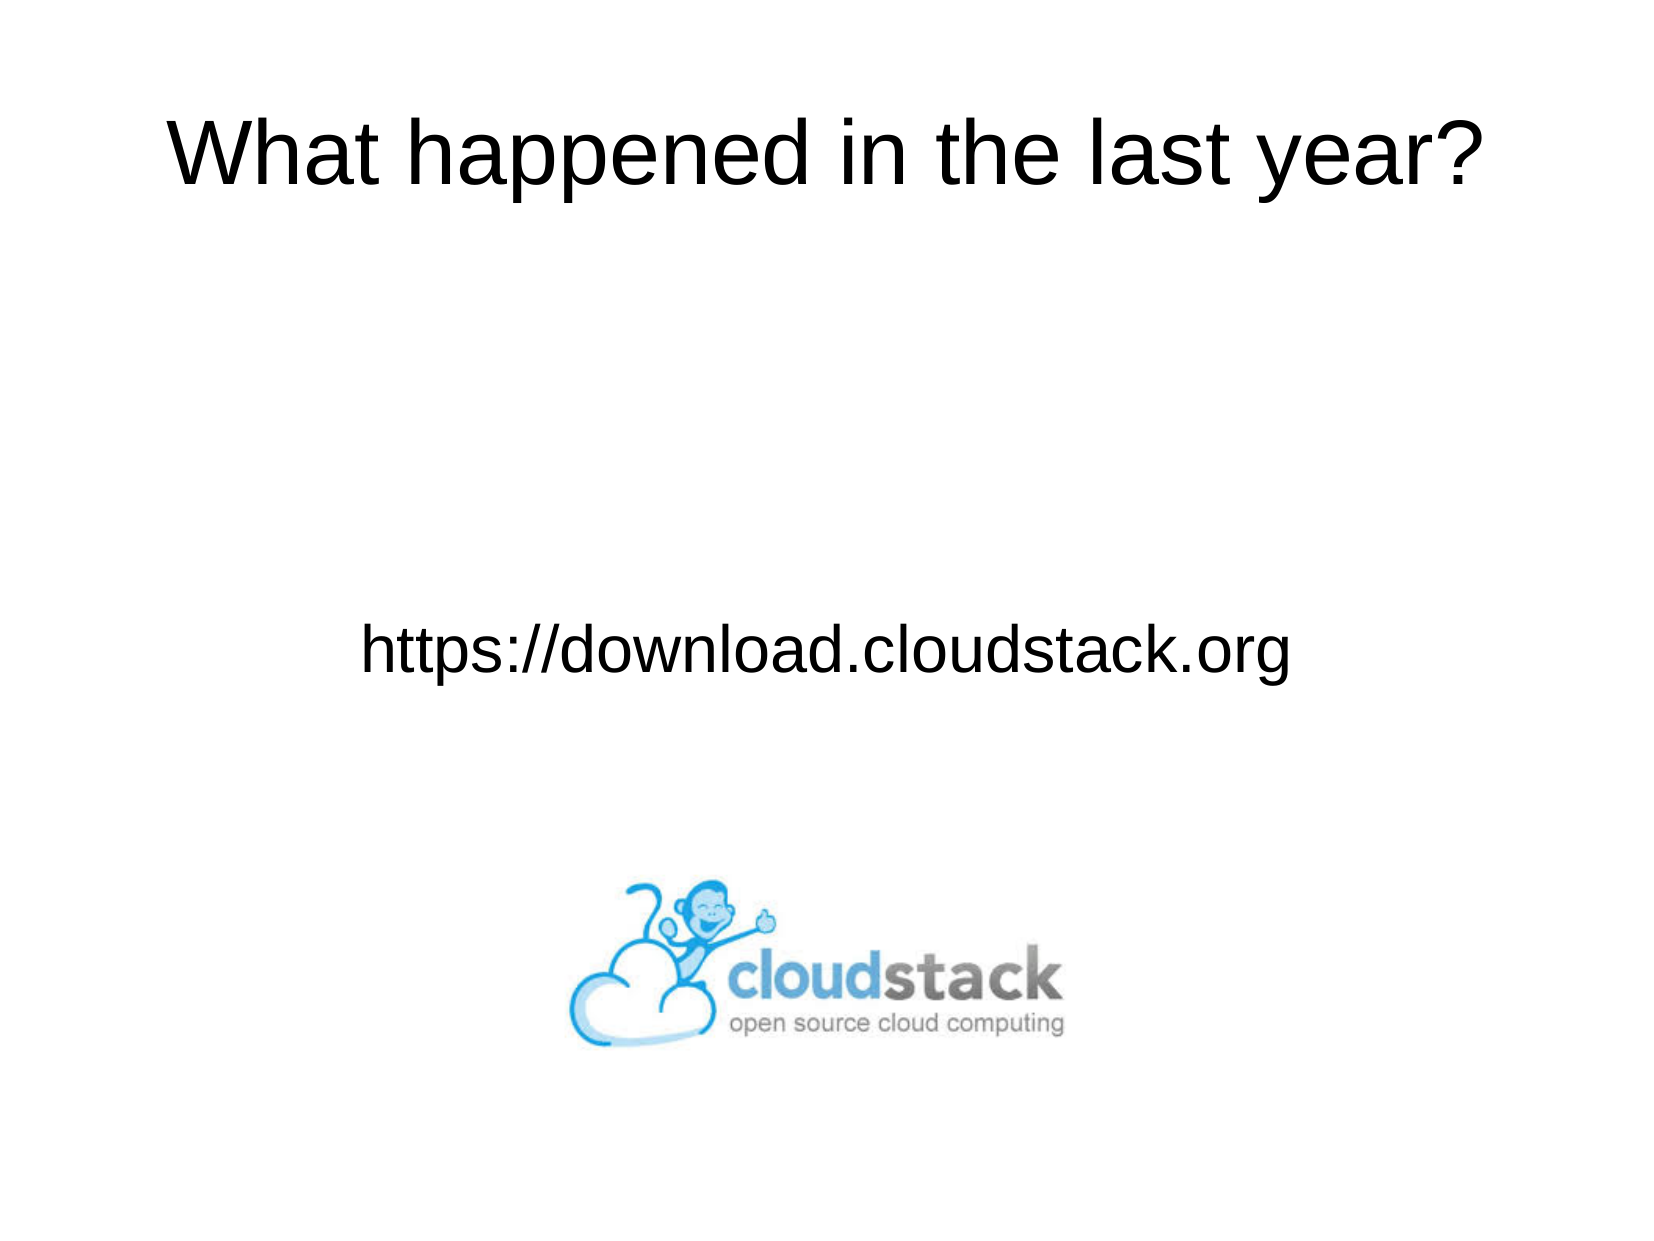

# What happened in the last year?
https://download.cloudstack.org